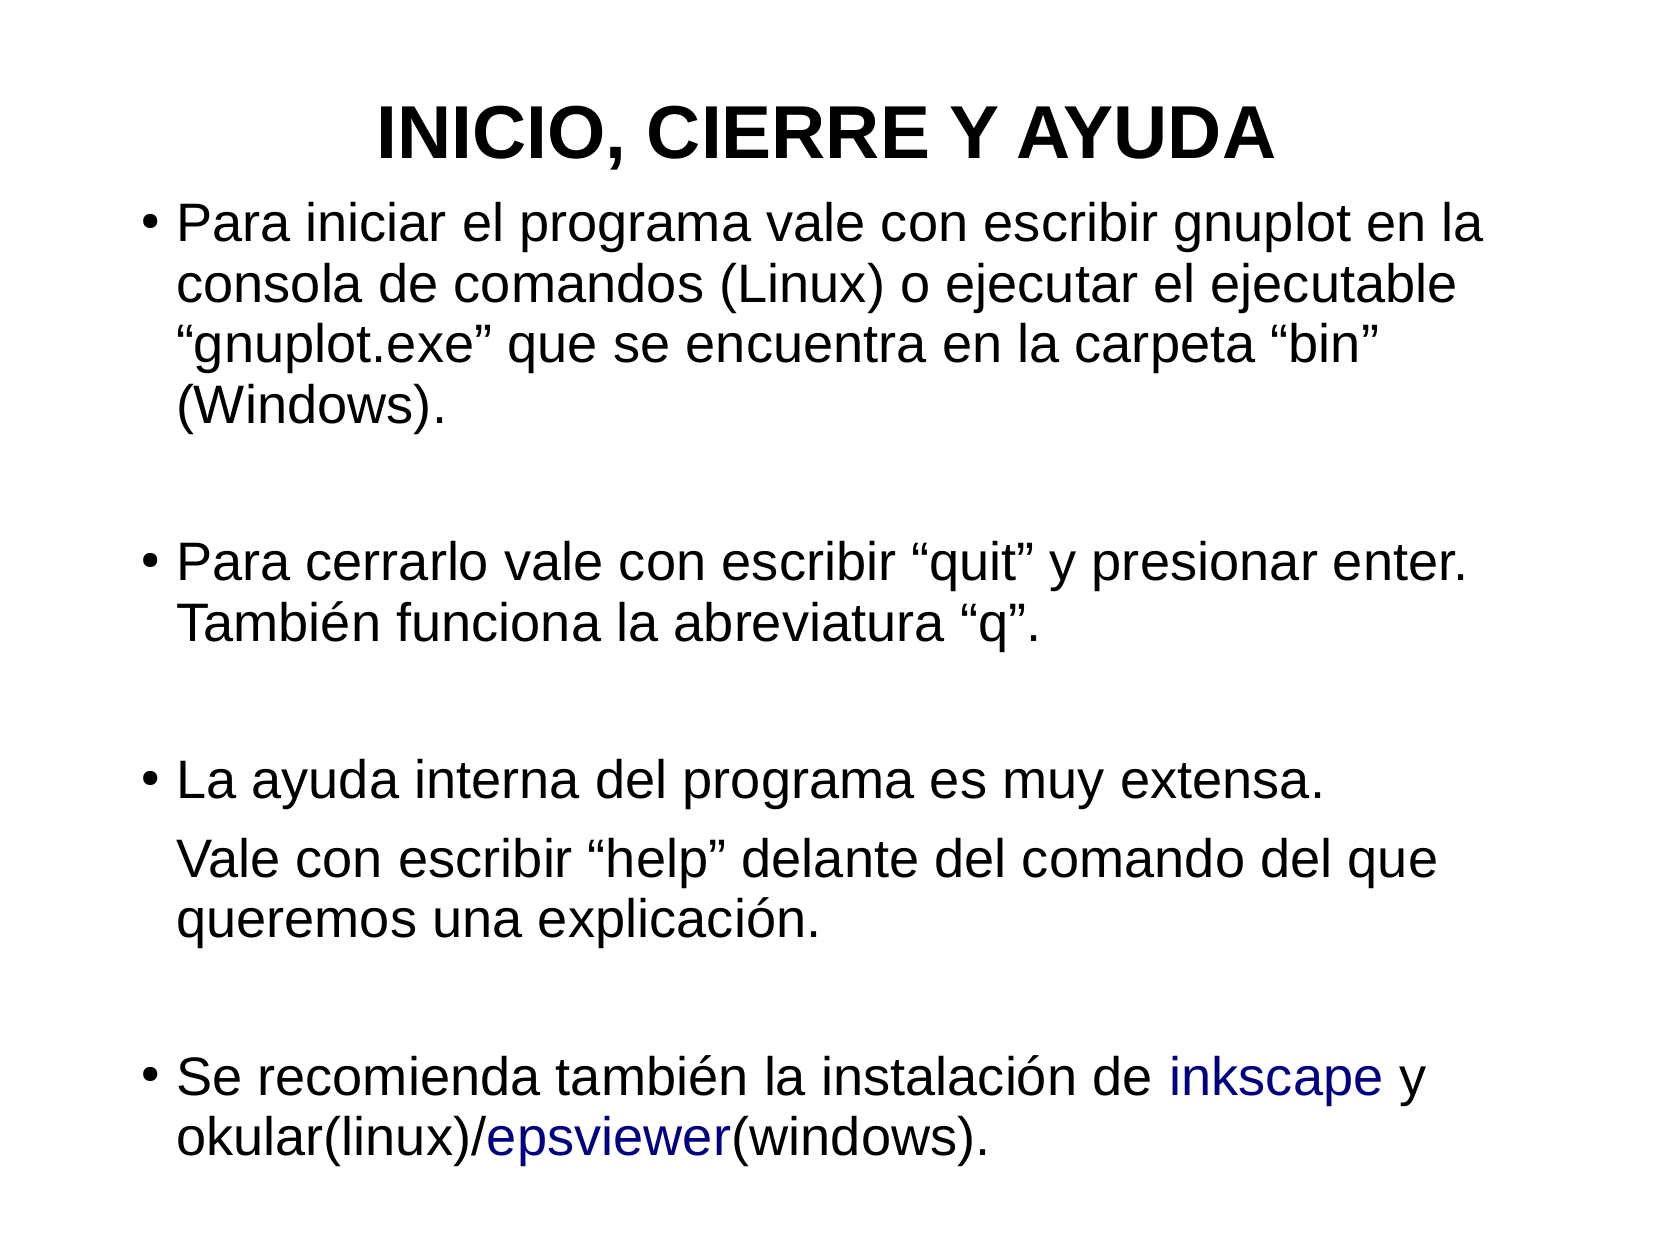

# INICIO, CIERRE Y AYUDA
Para iniciar el programa vale con escribir gnuplot en la consola de comandos (Linux) o ejecutar el ejecutable “gnuplot.exe” que se encuentra en la carpeta “bin” (Windows).
Para cerrarlo vale con escribir “quit” y presionar enter. También funciona la abreviatura “q”.
La ayuda interna del programa es muy extensa.
Vale con escribir “help” delante del comando del que queremos una explicación.
Se recomienda también la instalación de inkscape y okular(linux)/epsviewer(windows).